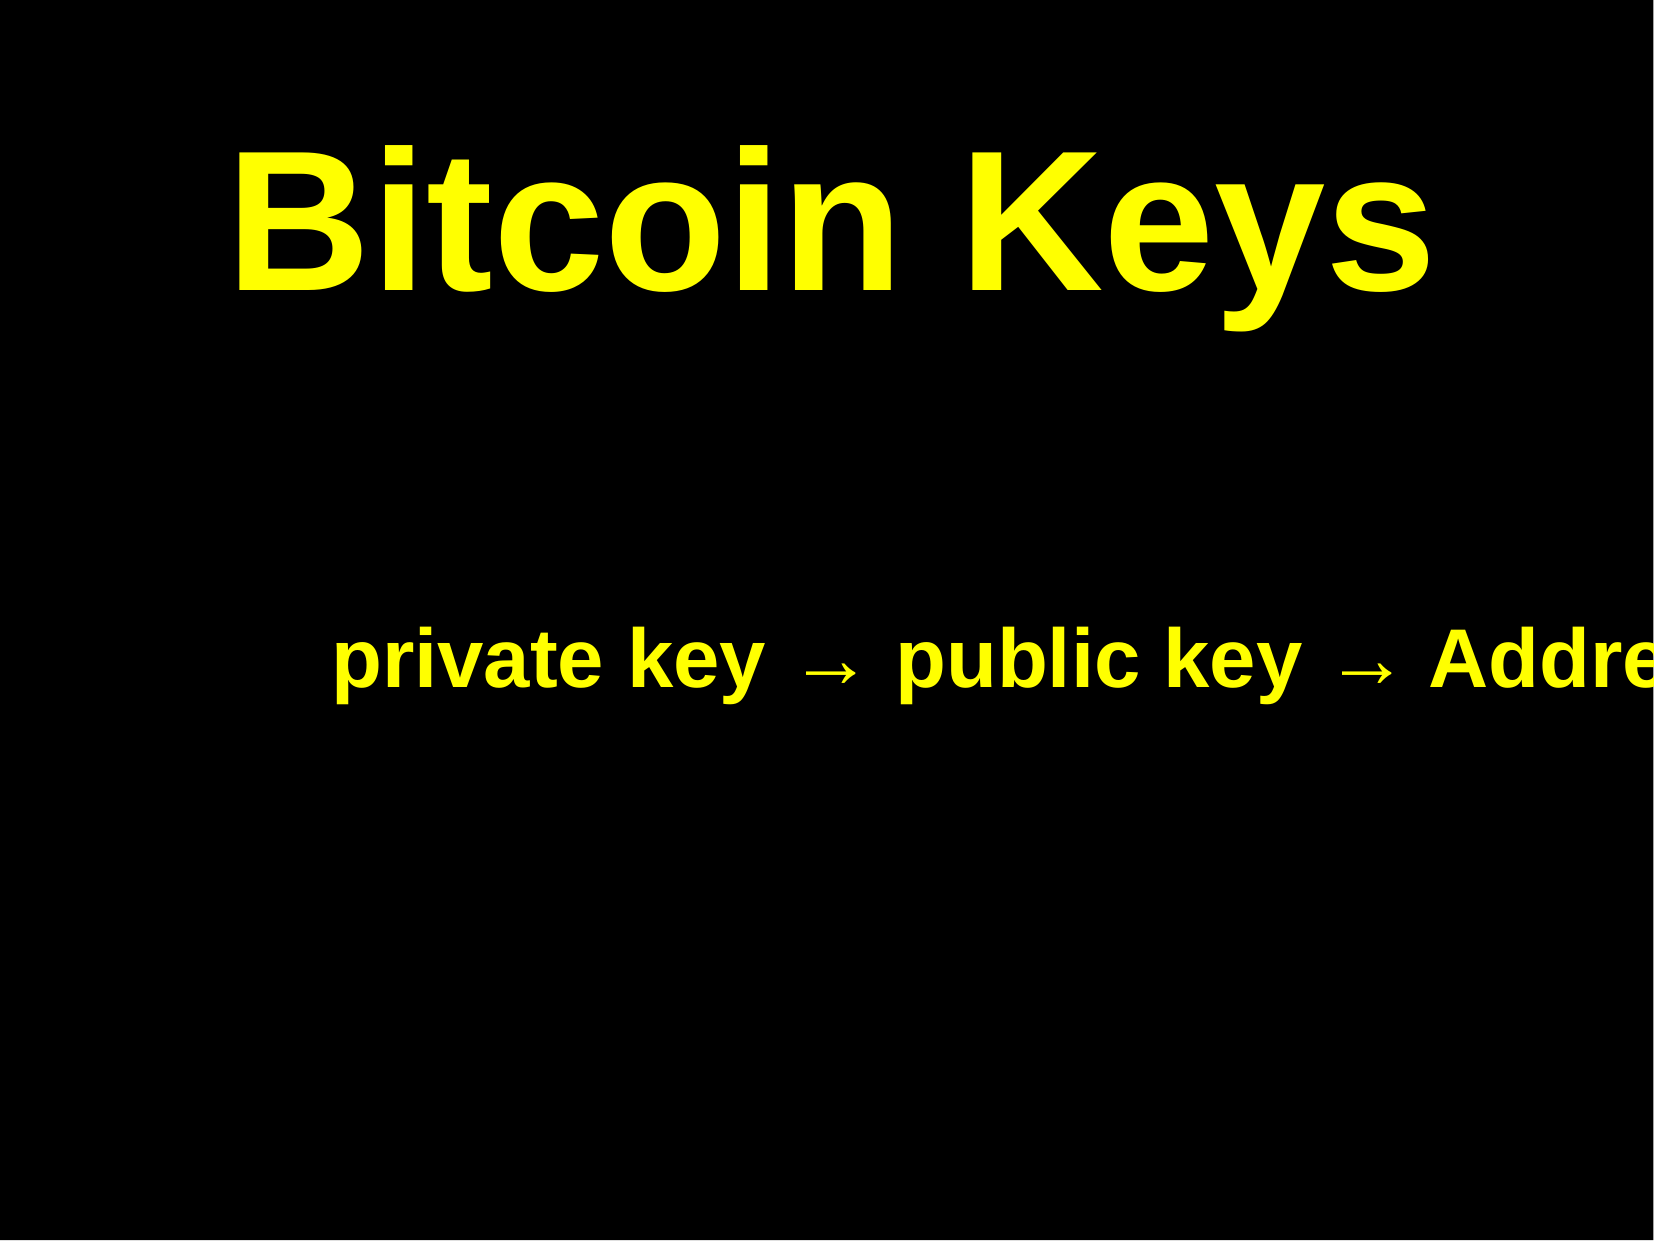

Bitcoin Keys
private key → public key → Address